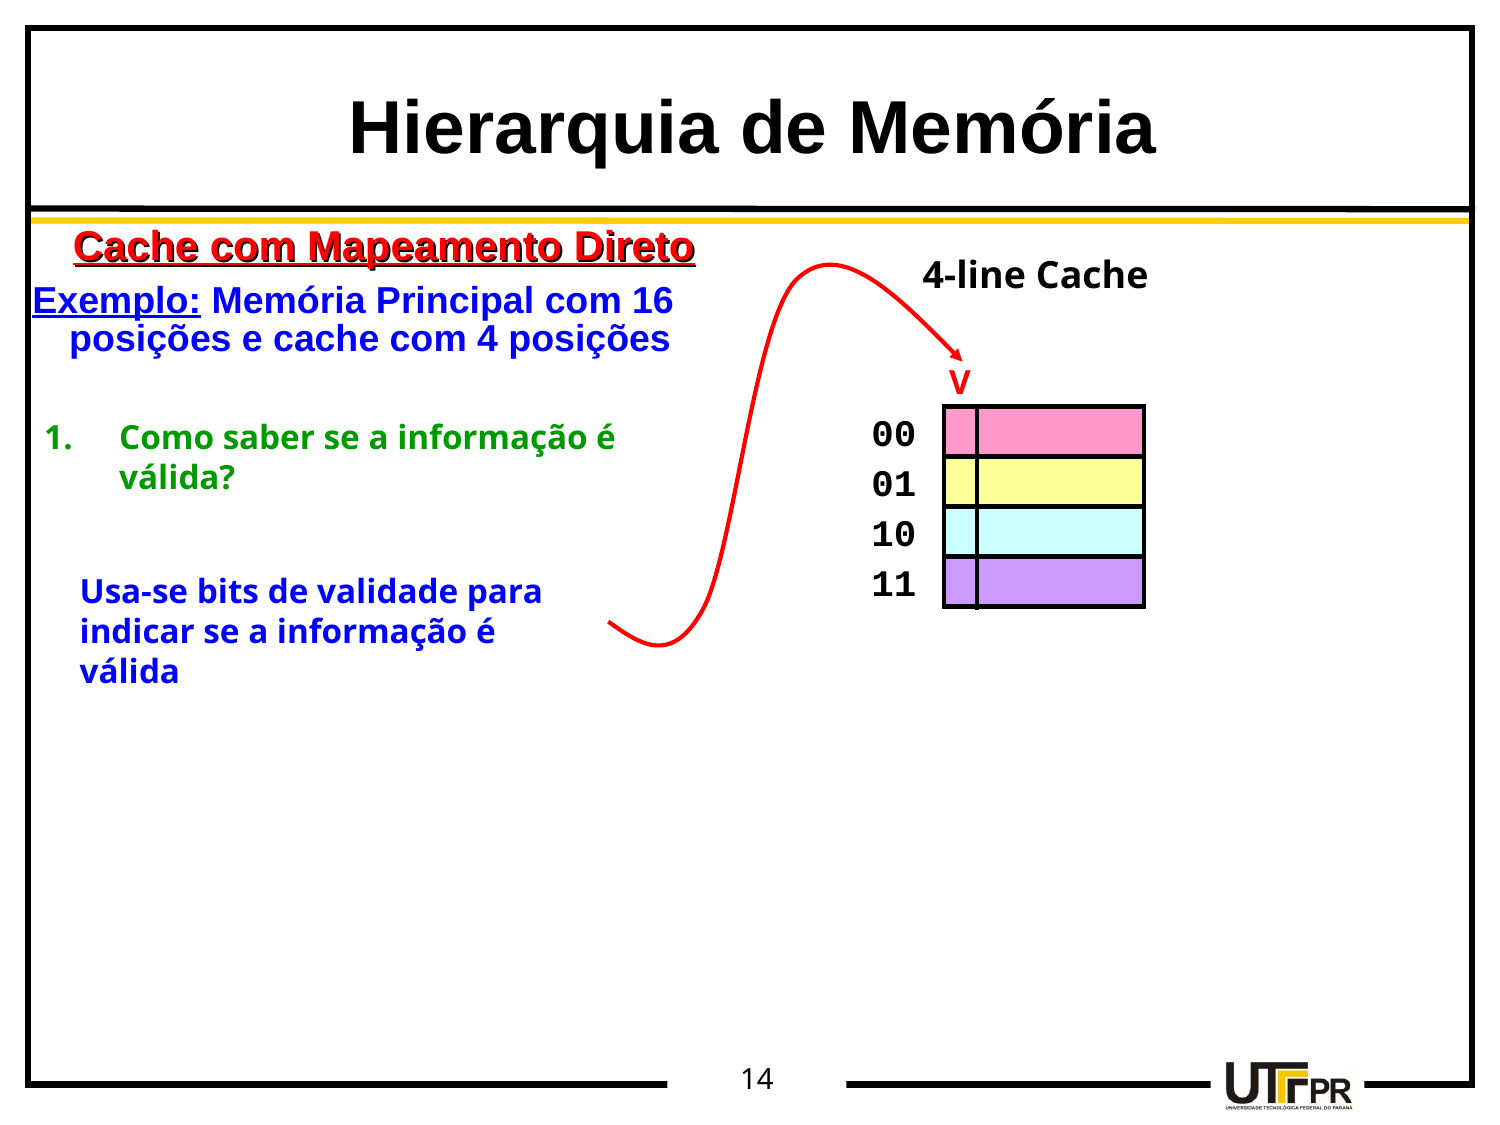

Hierarquia de Memória
# Cache com Mapeamento Direto
Exemplo: Memória Principal com 16 posições e cache com 4 posições
4-line Cache
V
00
Como saber se a informação é válida?
01
10
11
Usa-se bits de validade para indicar se a informação é válida